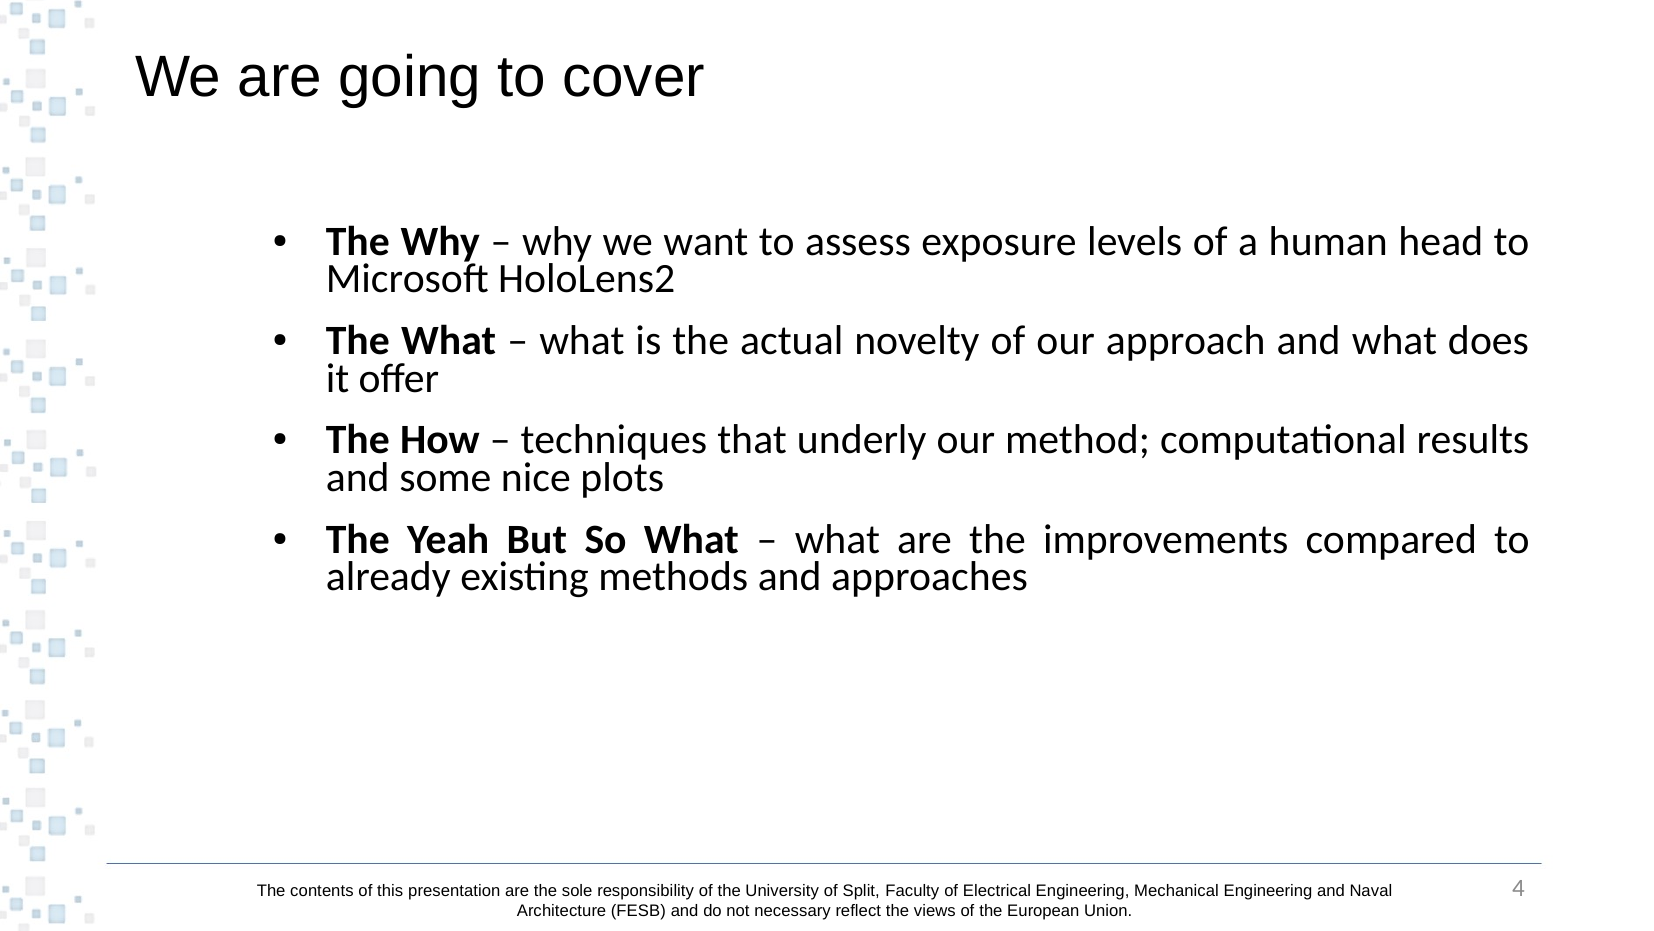

# We are going to cover
The Why – why we want to assess exposure levels of a human head to Microsoft HoloLens2
The What – what is the actual novelty of our approach and what does it offer
The How – techniques that underly our method; computational results and some nice plots
The Yeah But So What – what are the improvements compared to already existing methods and approaches
4
The contents of this presentation are the sole responsibility of the University of Split, Faculty of Electrical Engineering, Mechanical Engineering and Naval Architecture (FESB) and do not necessary reflect the views of the European Union.